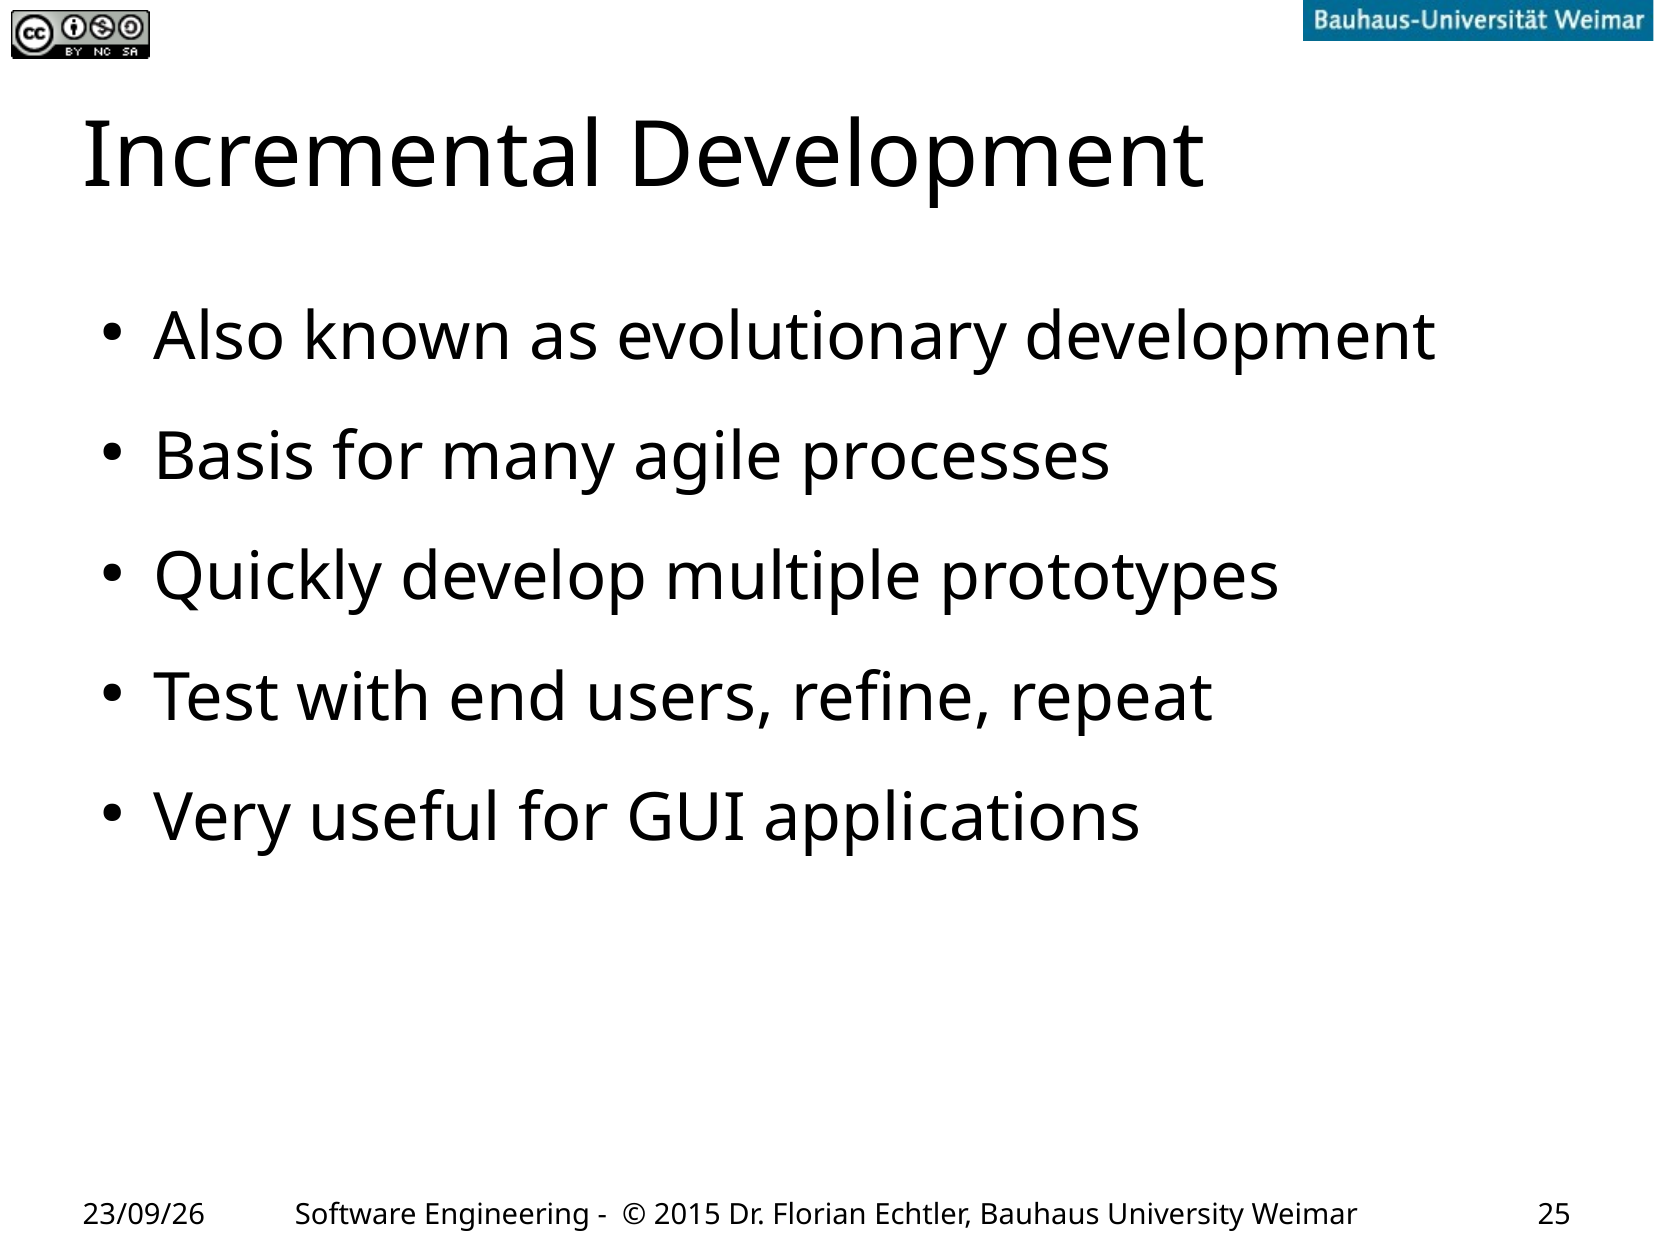

# Incremental Development
Also known as evolutionary development
Basis for many agile processes
Quickly develop multiple prototypes
Test with end users, refine, repeat
Very useful for GUI applications
Software Engineering - © 2015 Dr. Florian Echtler, Bauhaus University Weimar
25